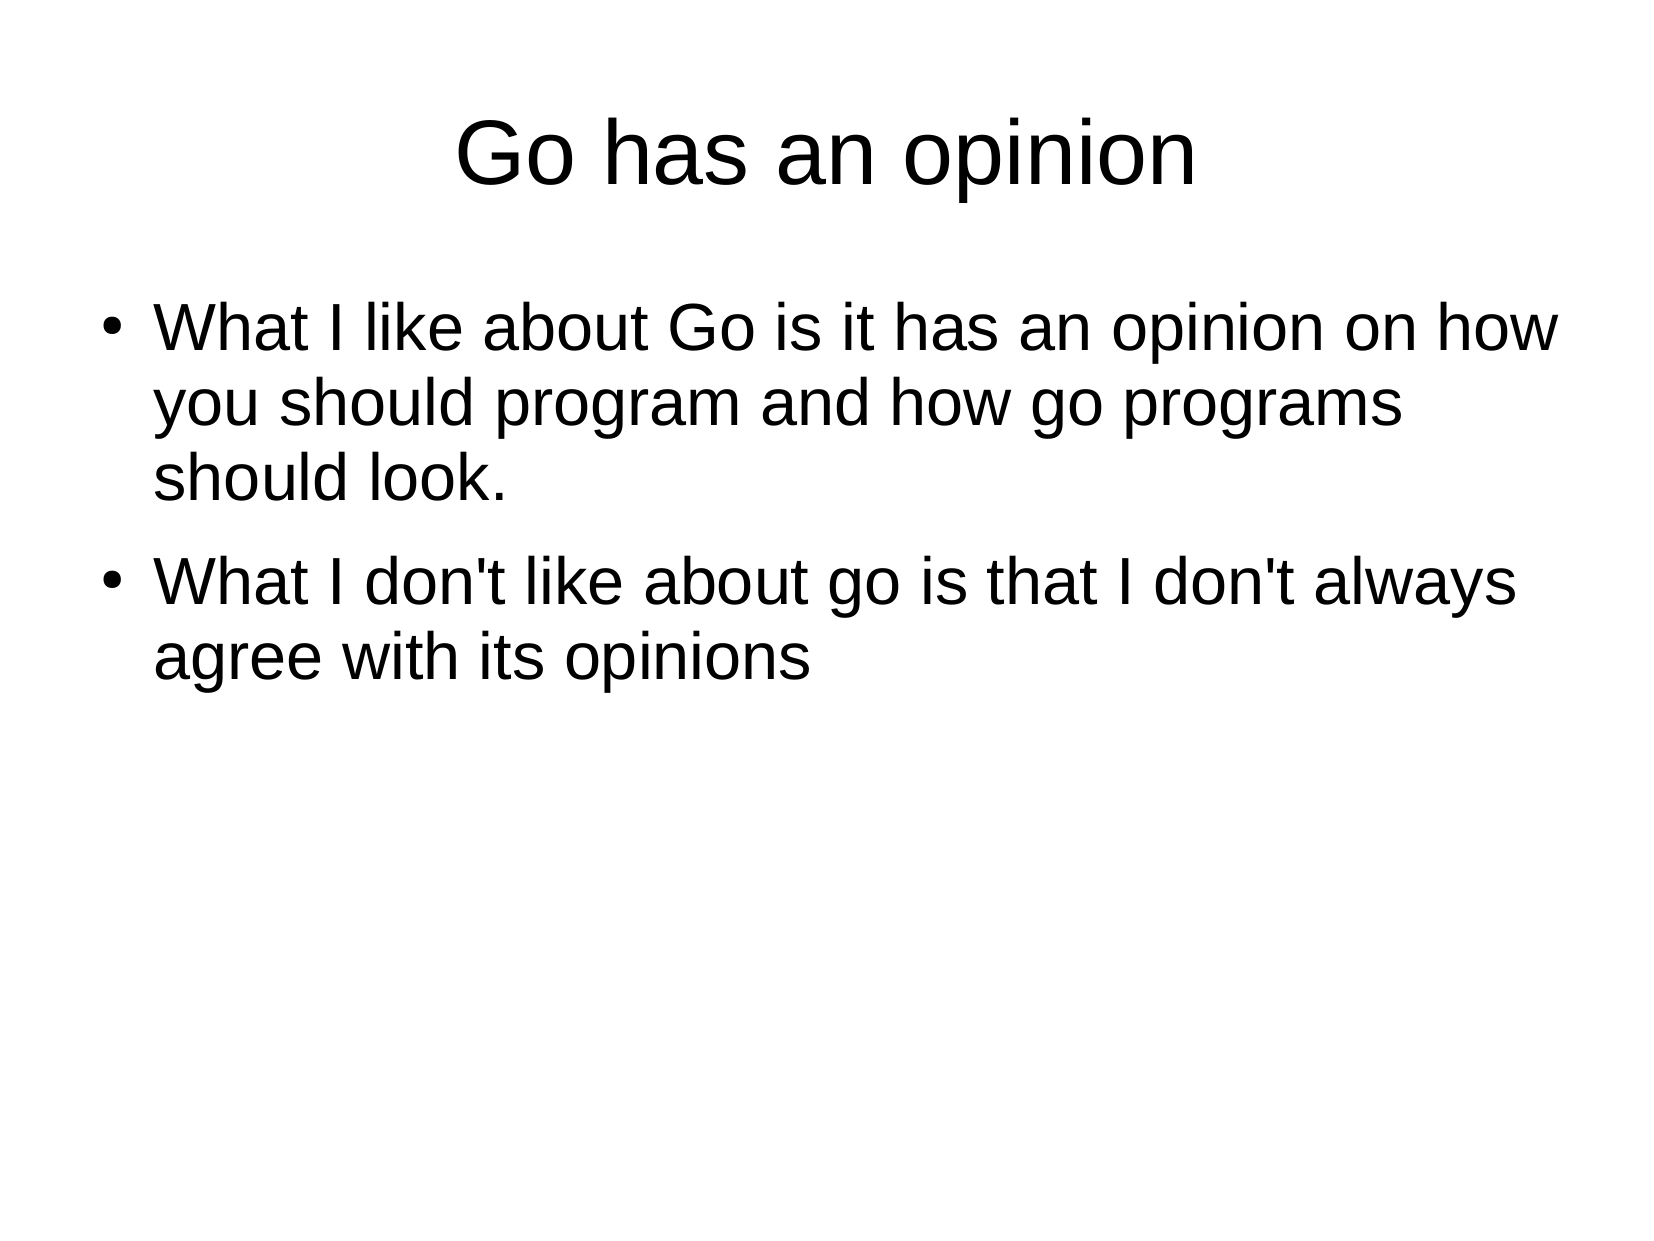

# Go has an opinion
What I like about Go is it has an opinion on how you should program and how go programs should look.
What I don't like about go is that I don't always agree with its opinions